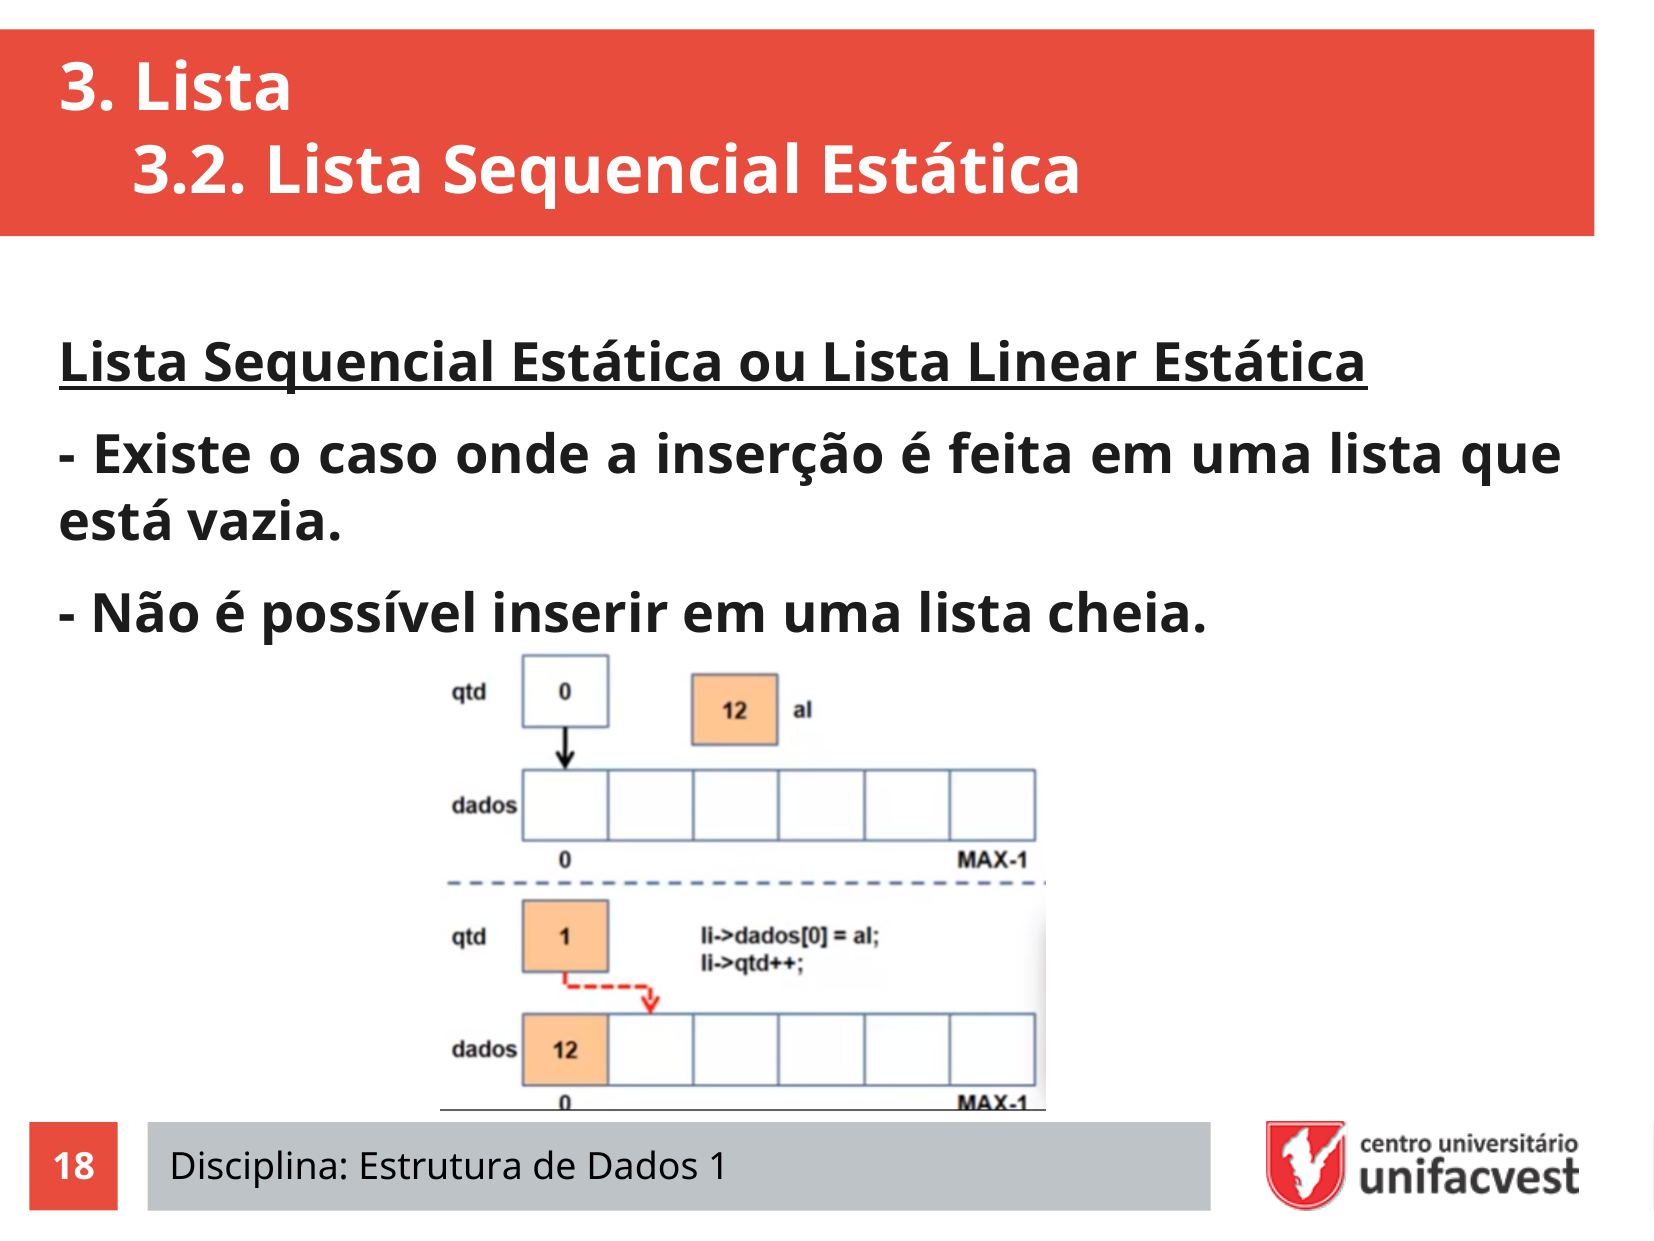

# 3. Lista 3.2. Lista Sequencial Estática
Lista Sequencial Estática ou Lista Linear Estática
- Existe o caso onde a inserção é feita em uma lista que está vazia.
- Não é possível inserir em uma lista cheia.
18
Disciplina: Estrutura de Dados 1